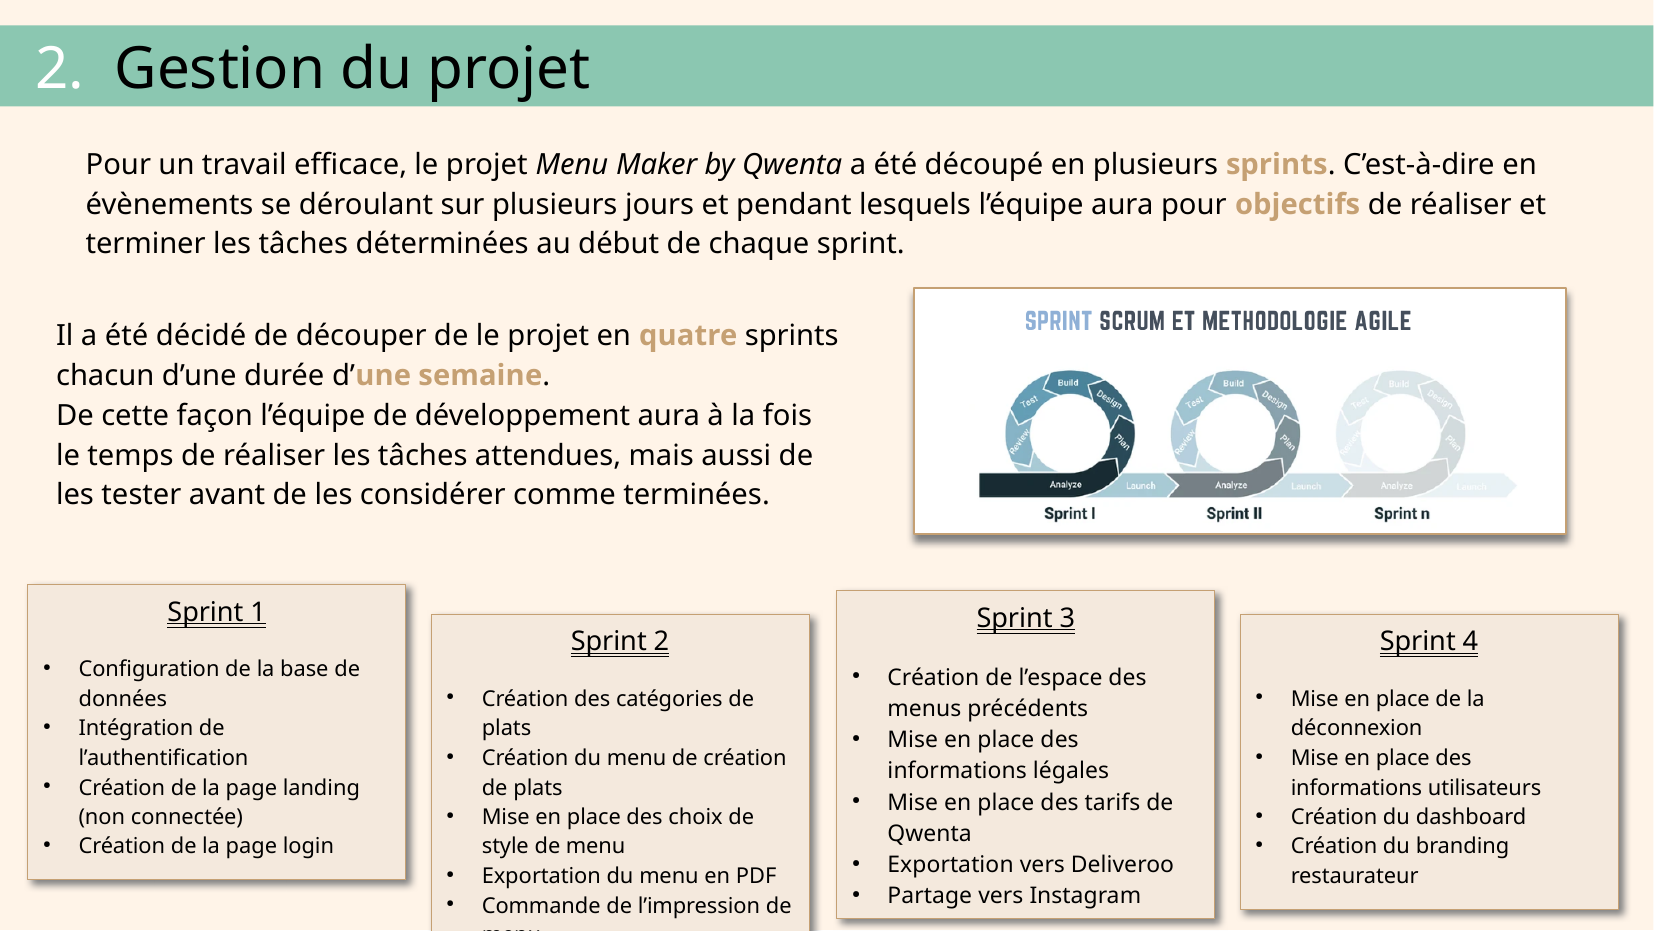

# 2. Gestion du projet
Pour un travail efficace, le projet Menu Maker by Qwenta a été découpé en plusieurs sprints. C’est-à-dire en évènements se déroulant sur plusieurs jours et pendant lesquels l’équipe aura pour objectifs de réaliser et terminer les tâches déterminées au début de chaque sprint.
Il a été décidé de découper de le projet en quatre sprints chacun d’une durée d’une semaine.
De cette façon l’équipe de développement aura à la fois le temps de réaliser les tâches attendues, mais aussi de les tester avant de les considérer comme terminées.
Sprint 1
Configuration de la base de données
Intégration de l’authentification
Création de la page landing (non connectée)
Création de la page login
Sprint 3
Création de l’espace des menus précédents
Mise en place des informations légales
Mise en place des tarifs de Qwenta
Exportation vers Deliveroo
Partage vers Instagram
Sprint 2
Création des catégories de plats
Création du menu de création de plats
Mise en place des choix de style de menu
Exportation du menu en PDF
Commande de l’impression de menu
Sprint 4
Mise en place de la déconnexion
Mise en place des informations utilisateurs
Création du dashboard
Création du branding restaurateur